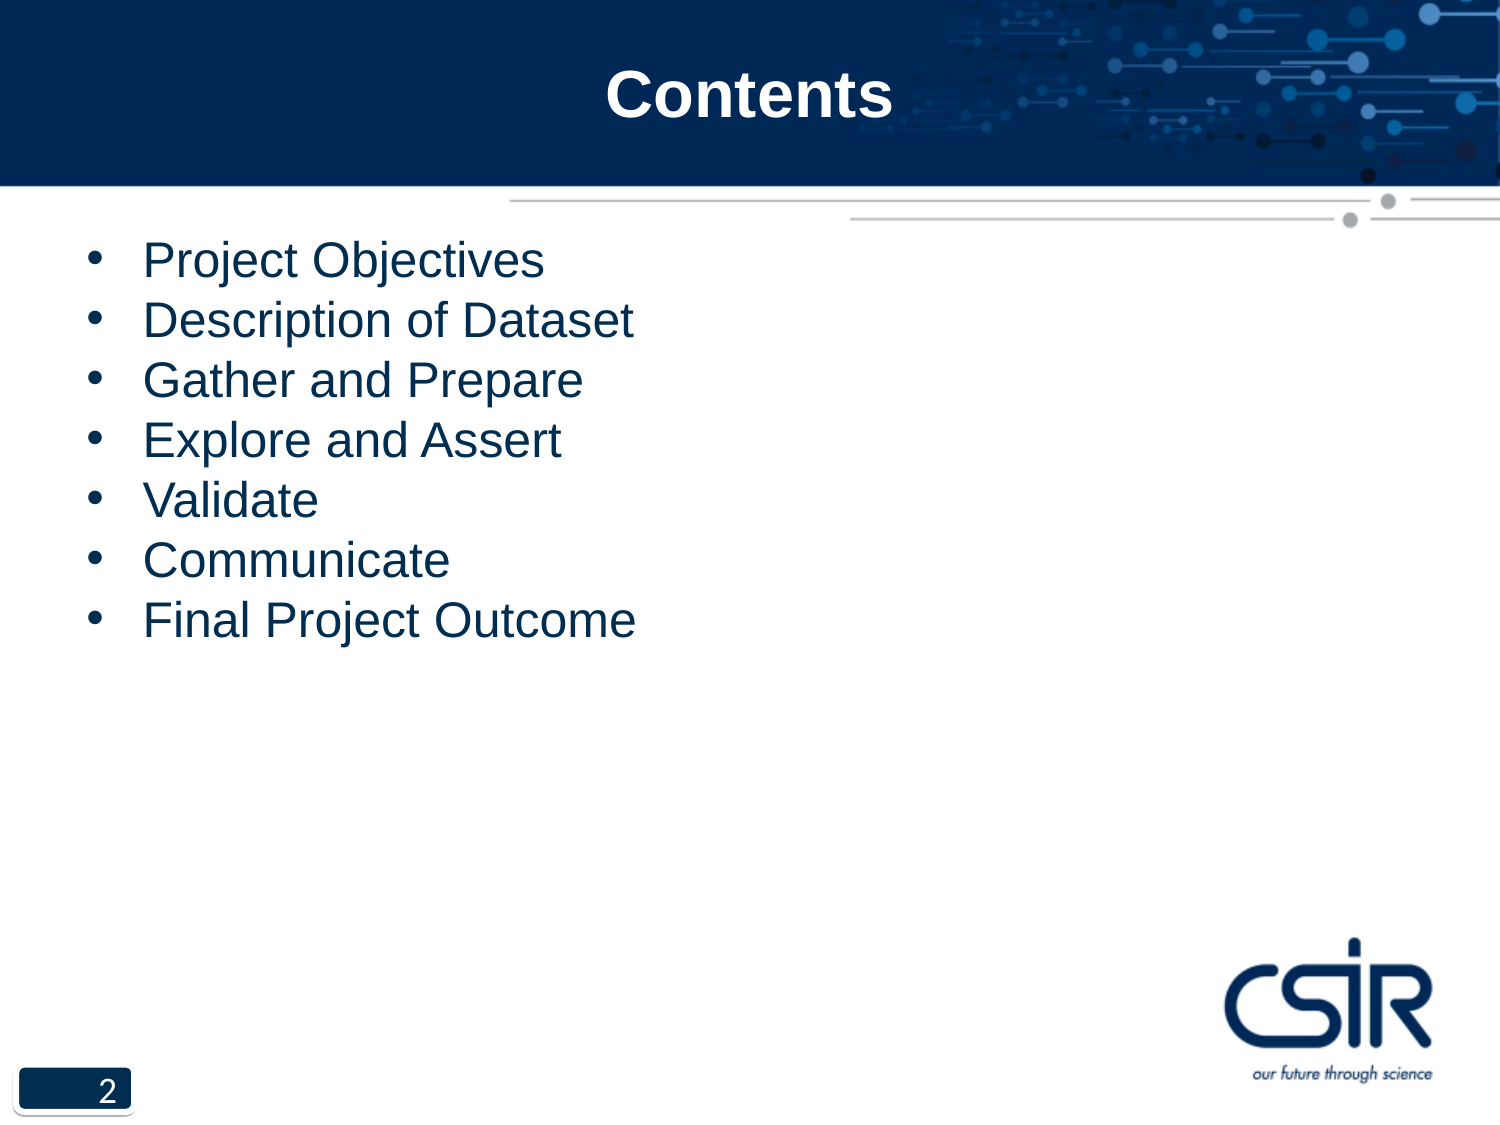

Contents
Project Objectives
Description of Dataset
Gather and Prepare
Explore and Assert
Validate
Communicate
Final Project Outcome